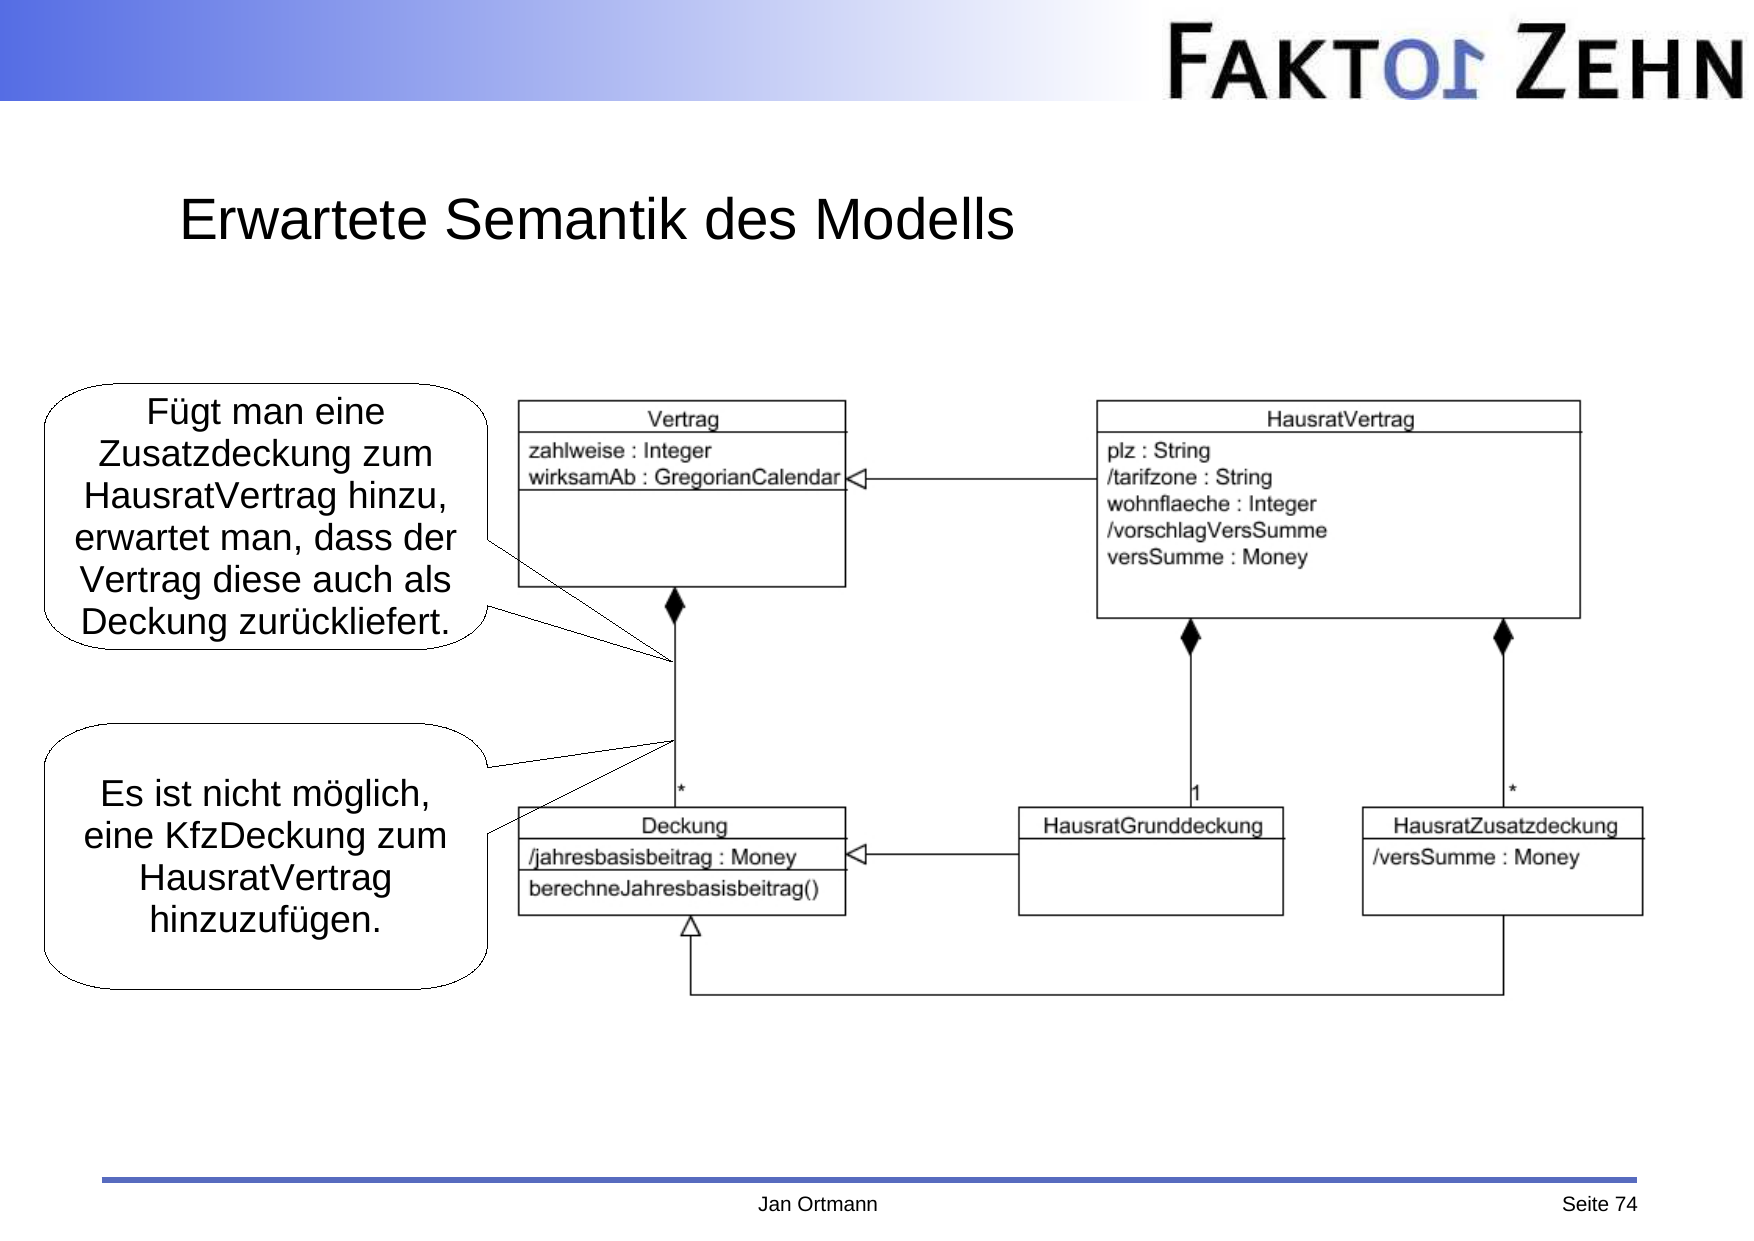

# Erwartete Semantik des Modells
Fügt man eine Zusatzdeckung zum HausratVertrag hinzu, erwartet man, dass der Vertrag diese auch als Deckung zurückliefert.
Es ist nicht möglich, eine KfzDeckung zum HausratVertrag hinzuzufügen.